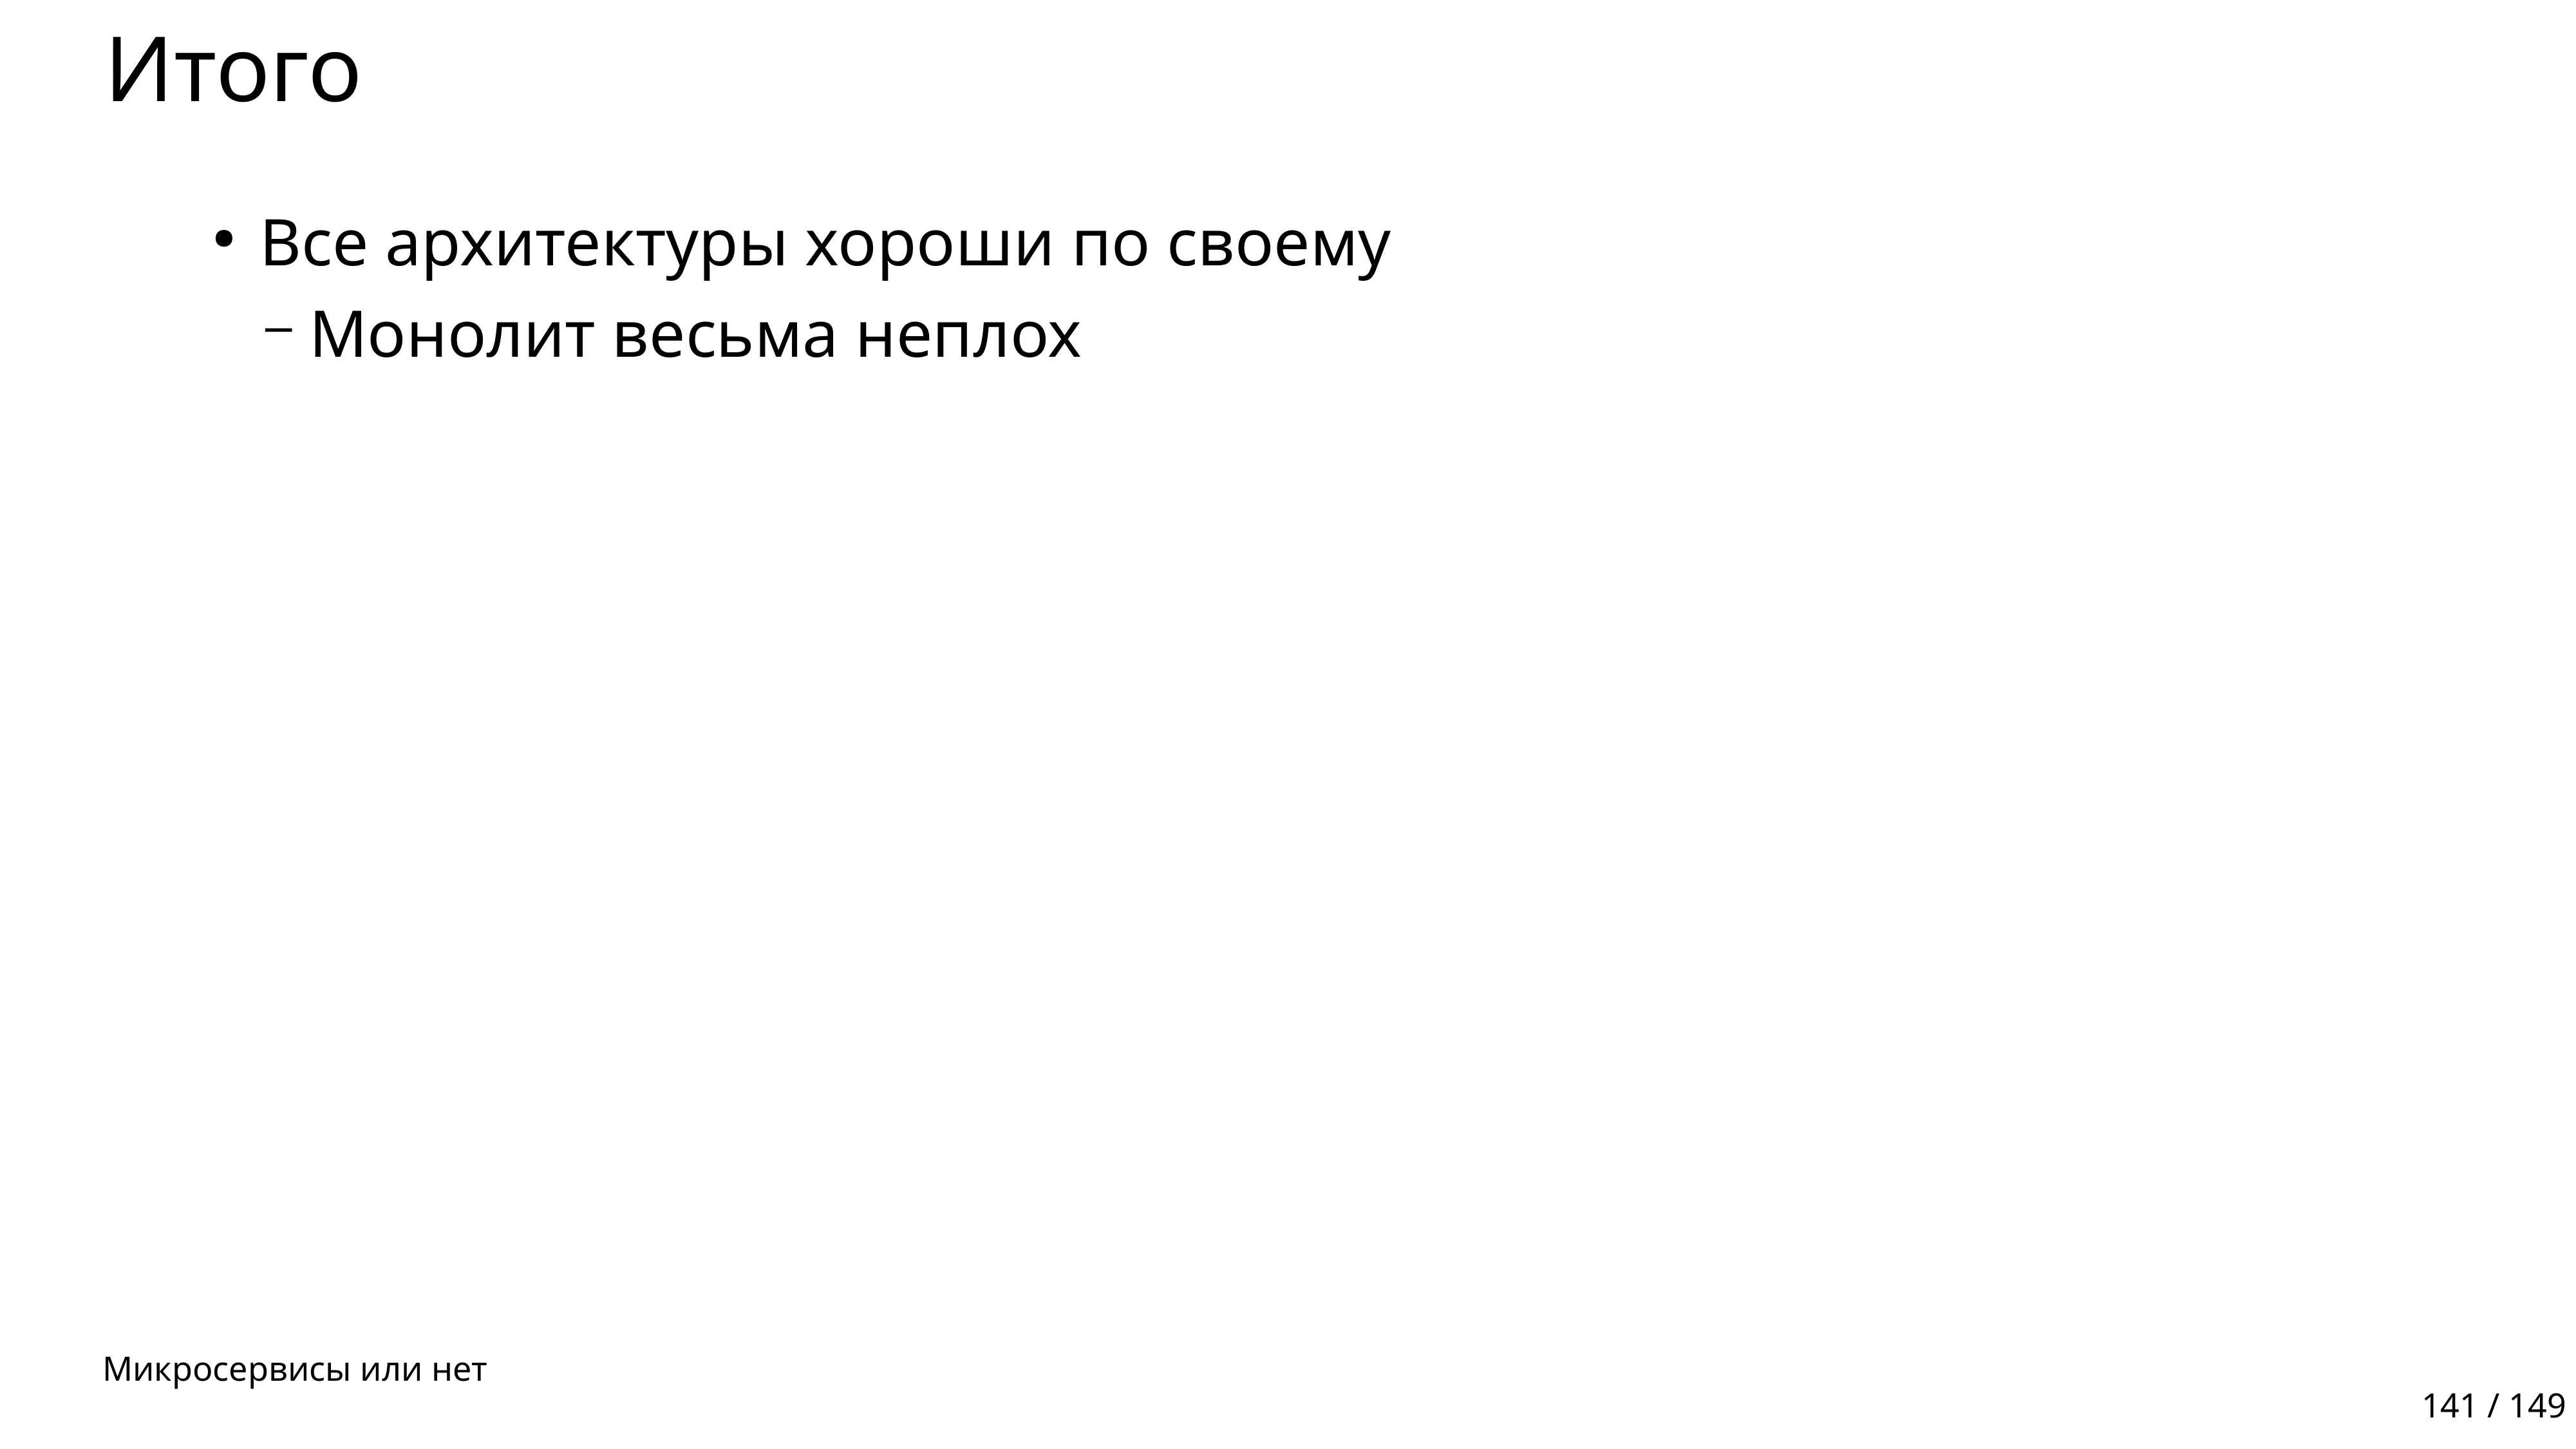

Итого
# Все архитектуры хороши по своему
 Монолит весьма неплох
Микросервисы или нет